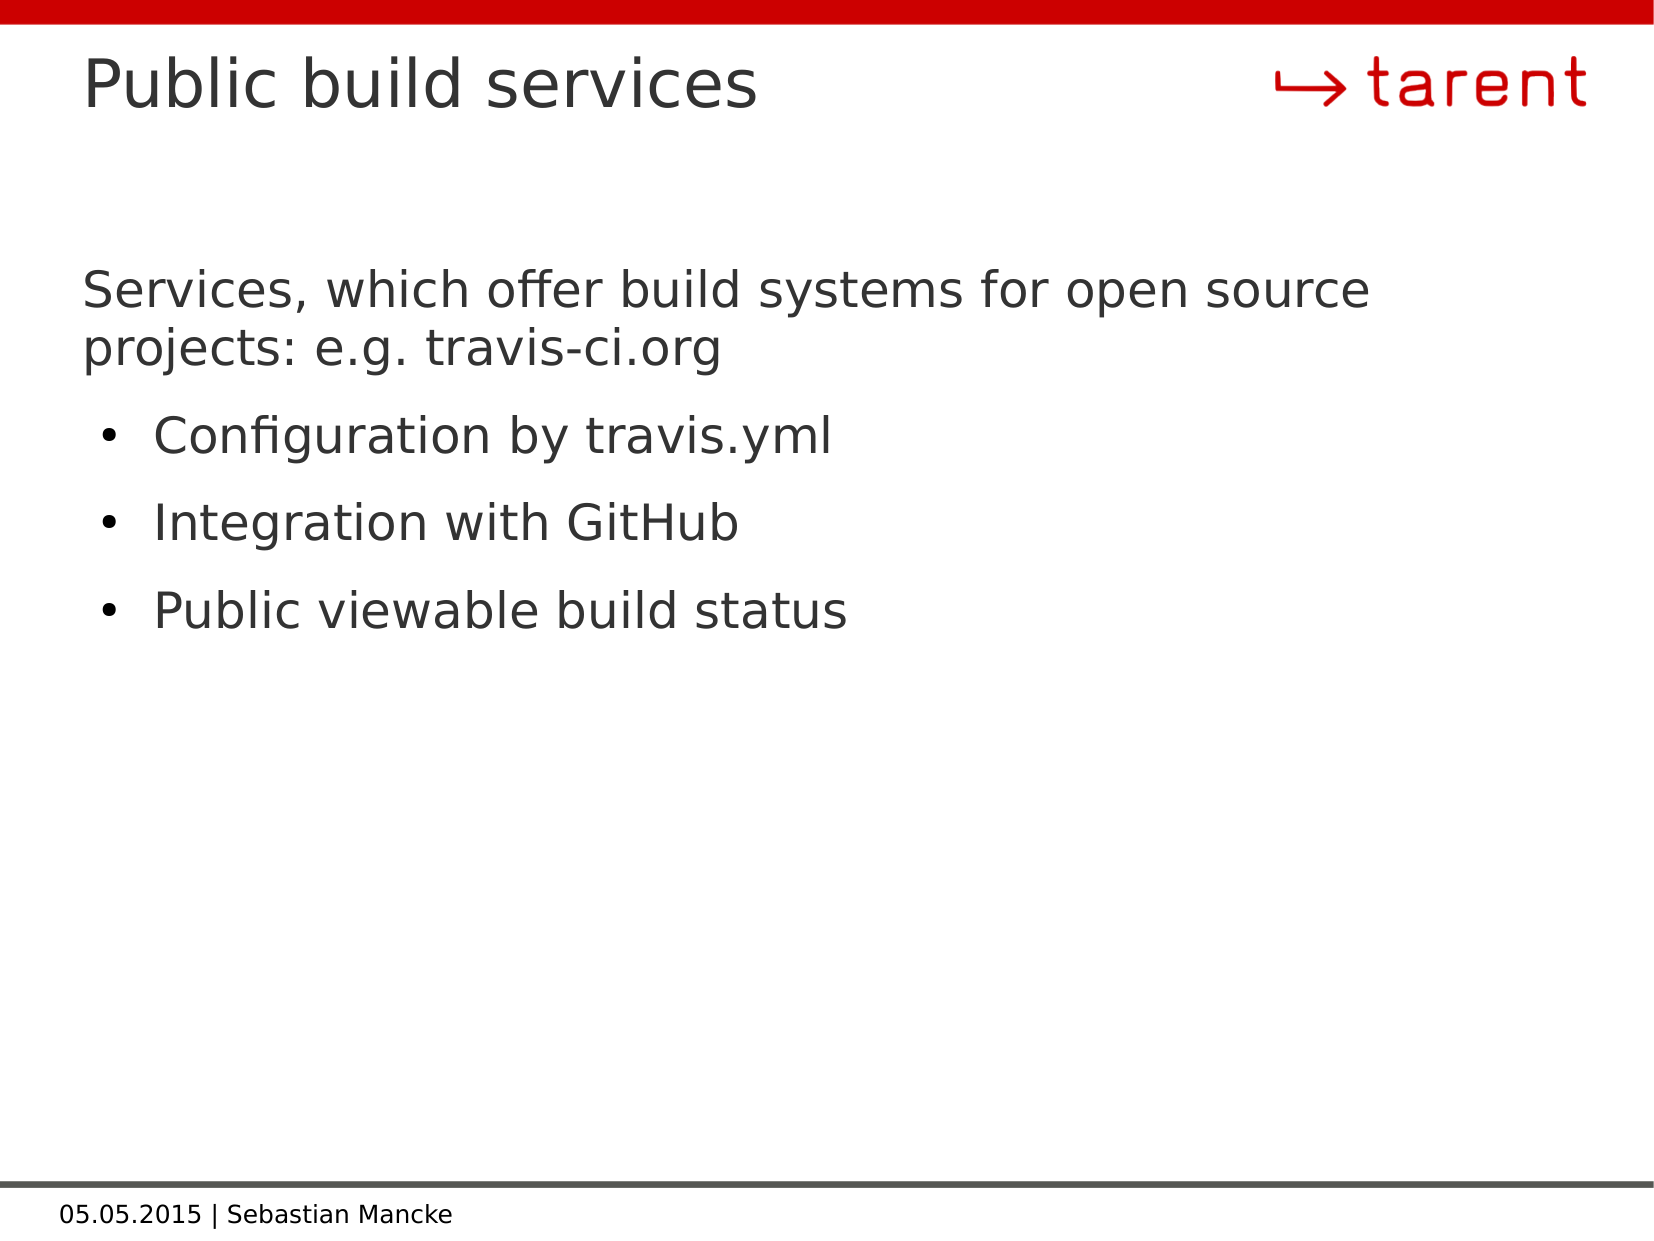

# Public build services
Services, which offer build systems for open source projects: e.g. travis-ci.org
Configuration by travis.yml
Integration with GitHub
Public viewable build status